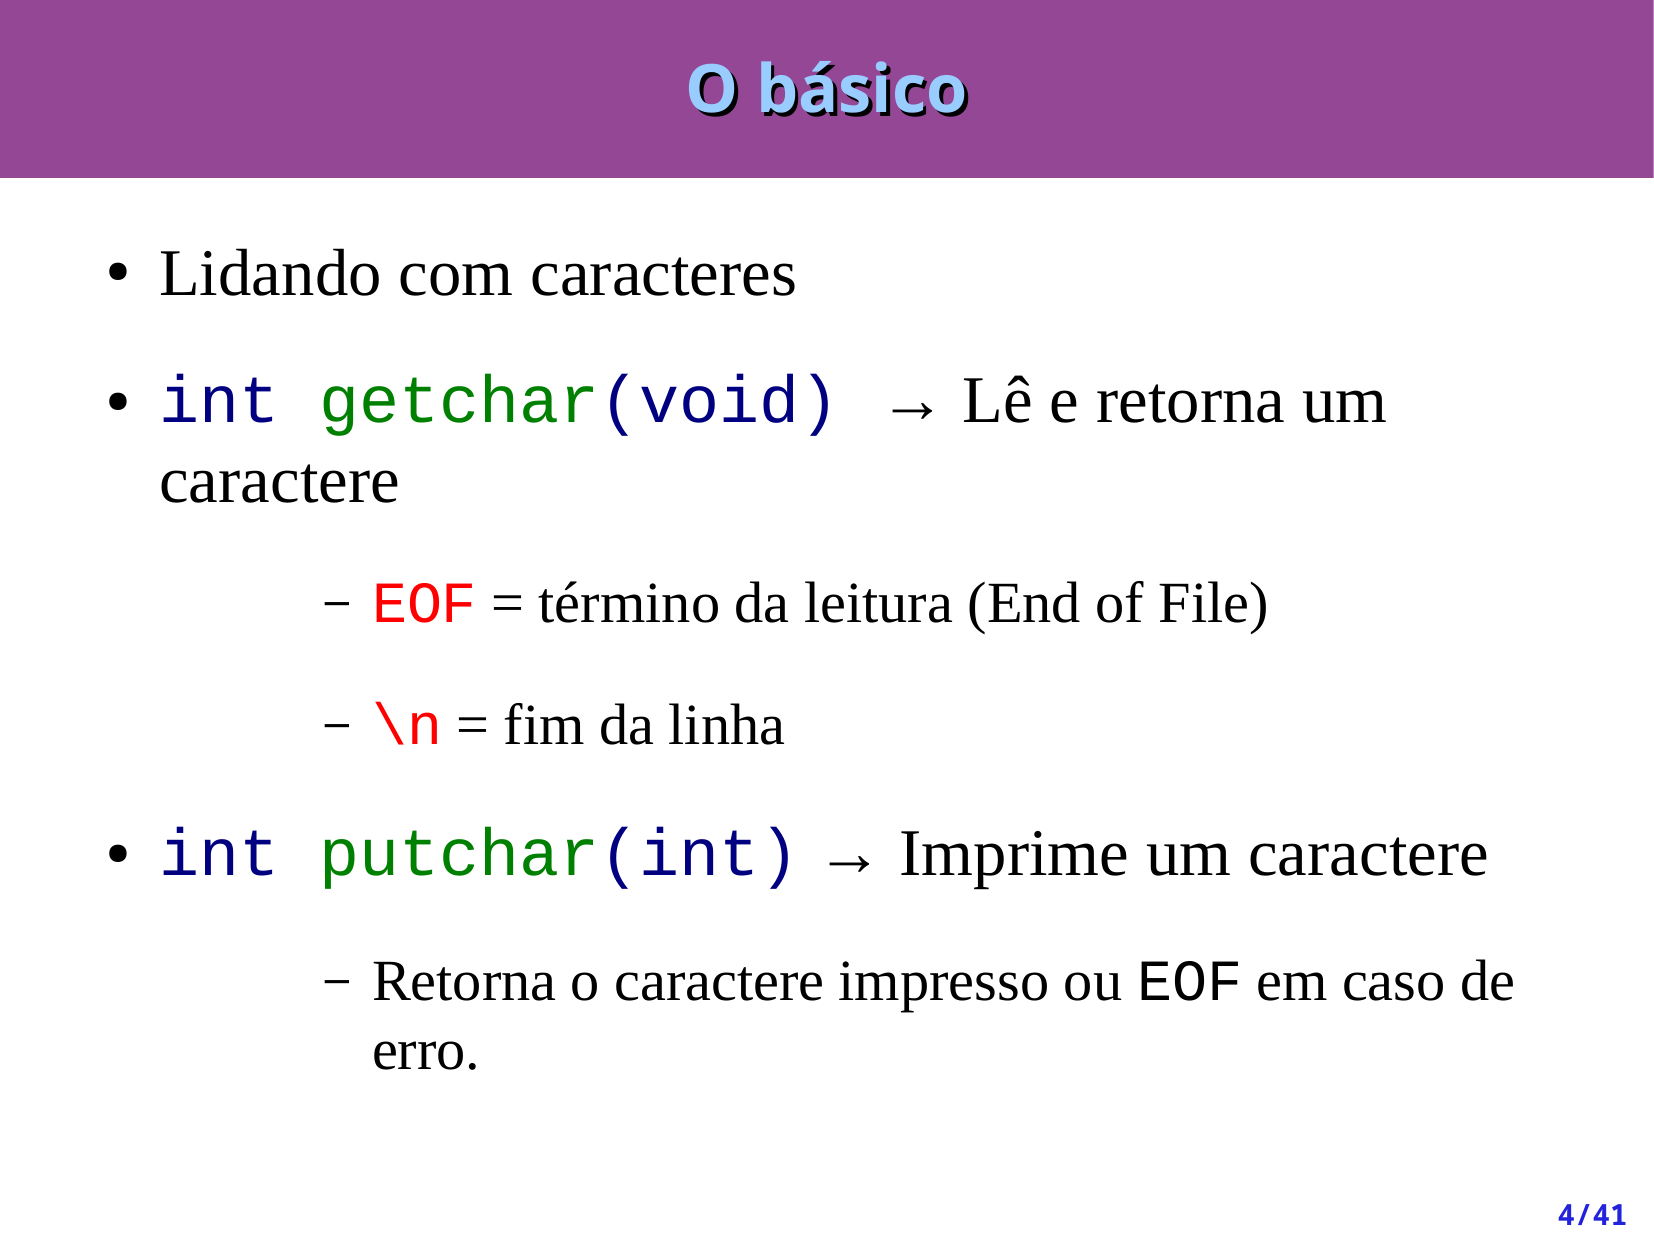

# O básico
Lidando com caracteres
int getchar(void) → Lê e retorna um caractere
EOF = término da leitura (End of File)
\n = fim da linha
int putchar(int) → Imprime um caractere
Retorna o caractere impresso ou EOF em caso de erro.
4